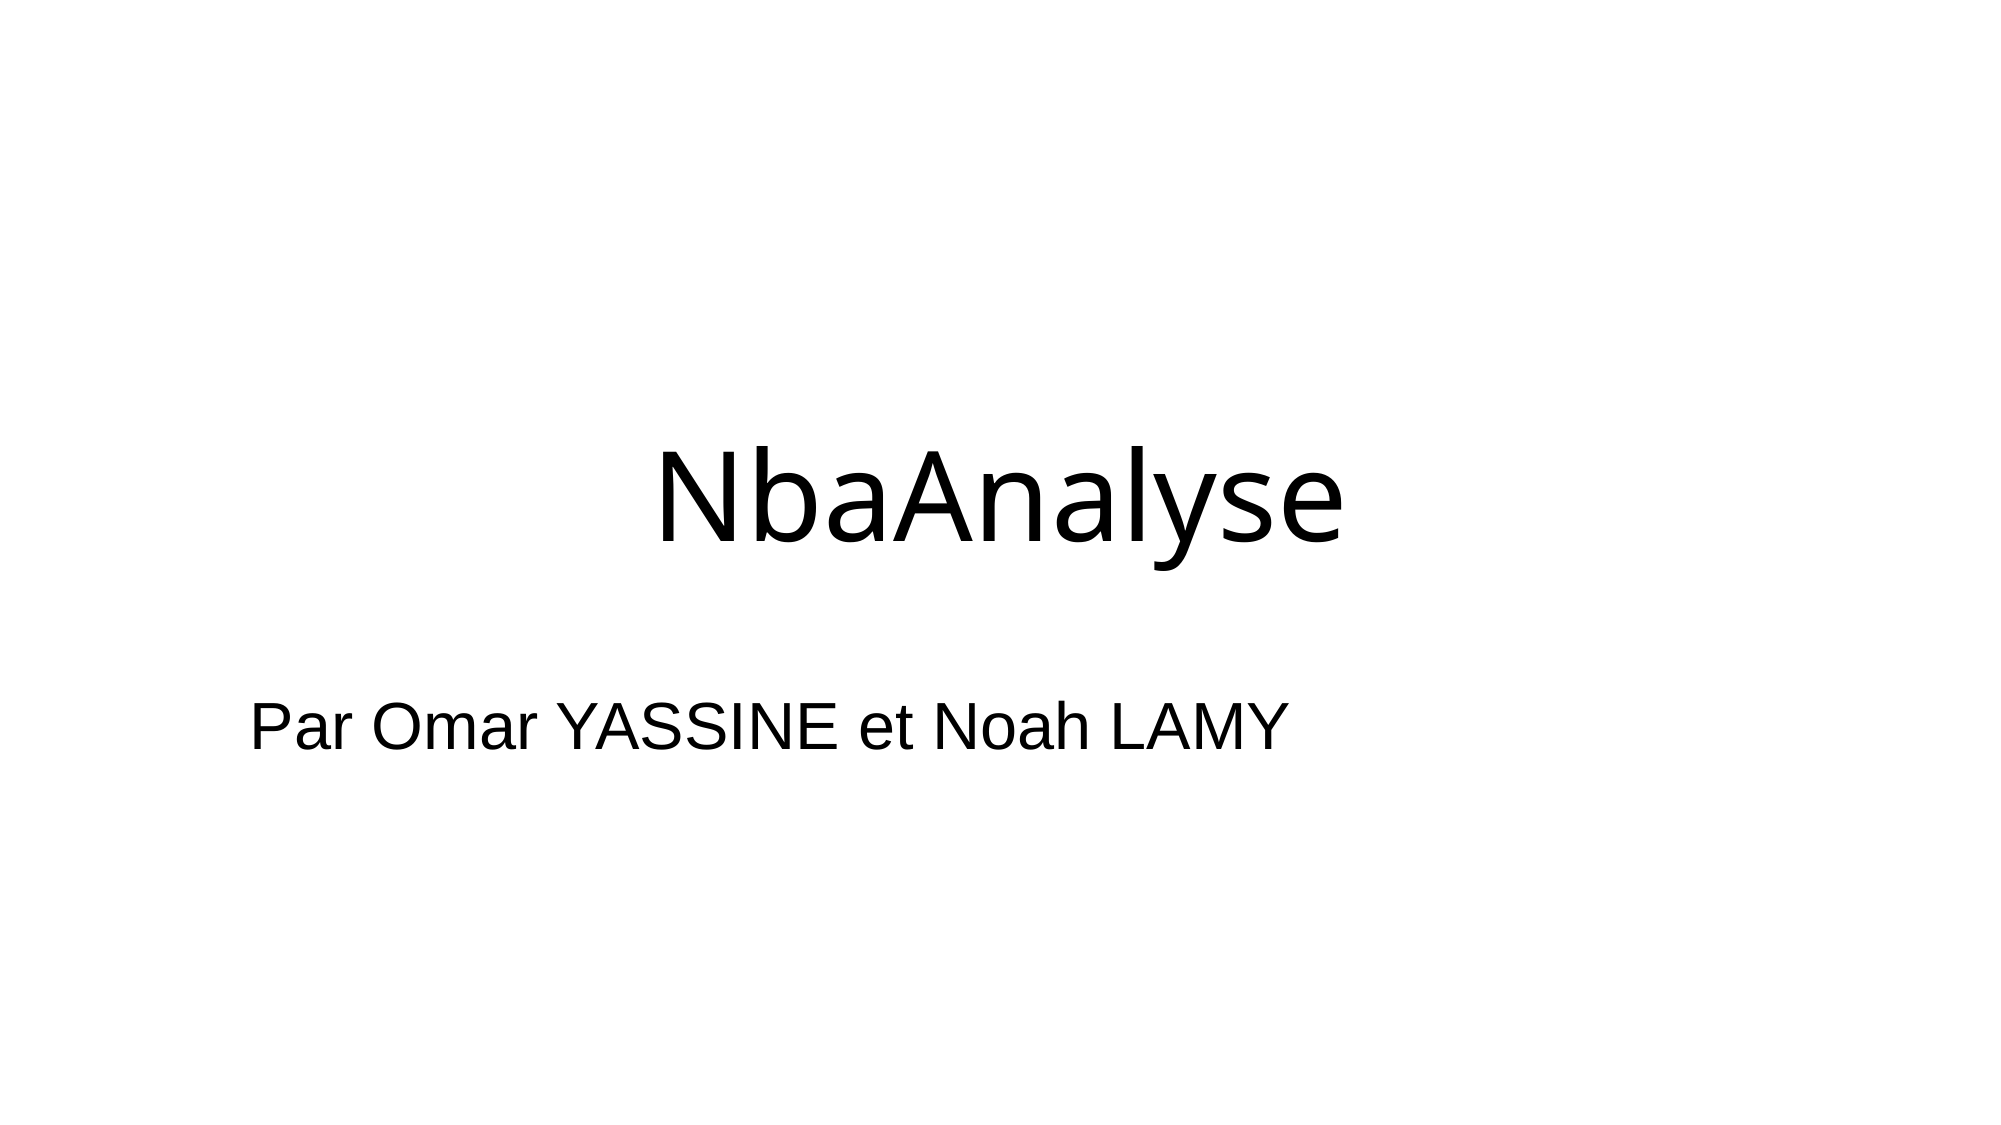

# NbaAnalyse
Par Omar YASSINE et Noah LAMY